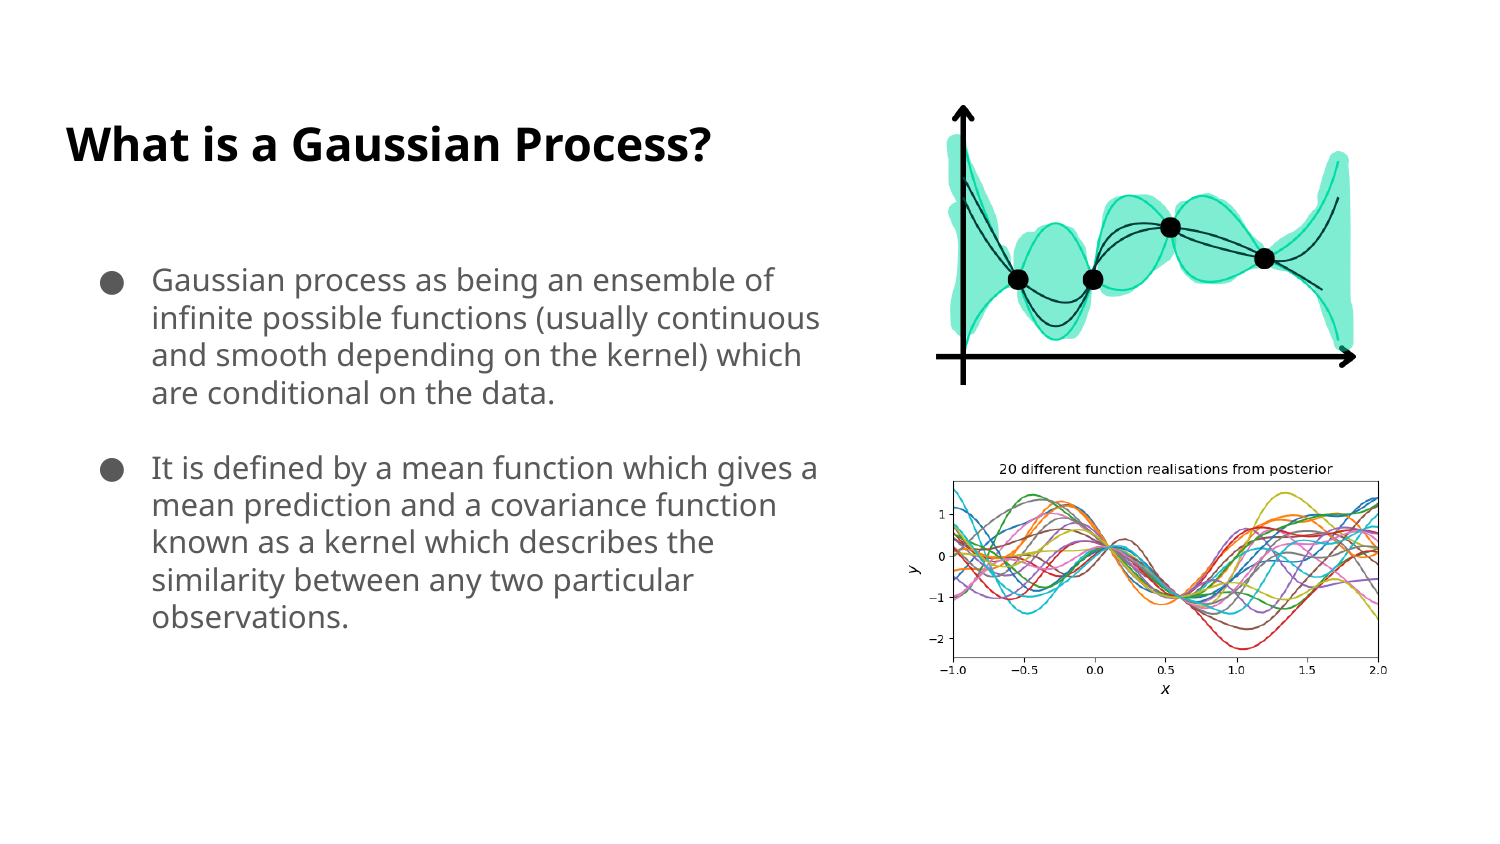

# What is a Gaussian Process?
Gaussian process as being an ensemble of infinite possible functions (usually continuous and smooth depending on the kernel) which are conditional on the data.
It is defined by a mean function which gives a mean prediction and a covariance function known as a kernel which describes the similarity between any two particular observations.